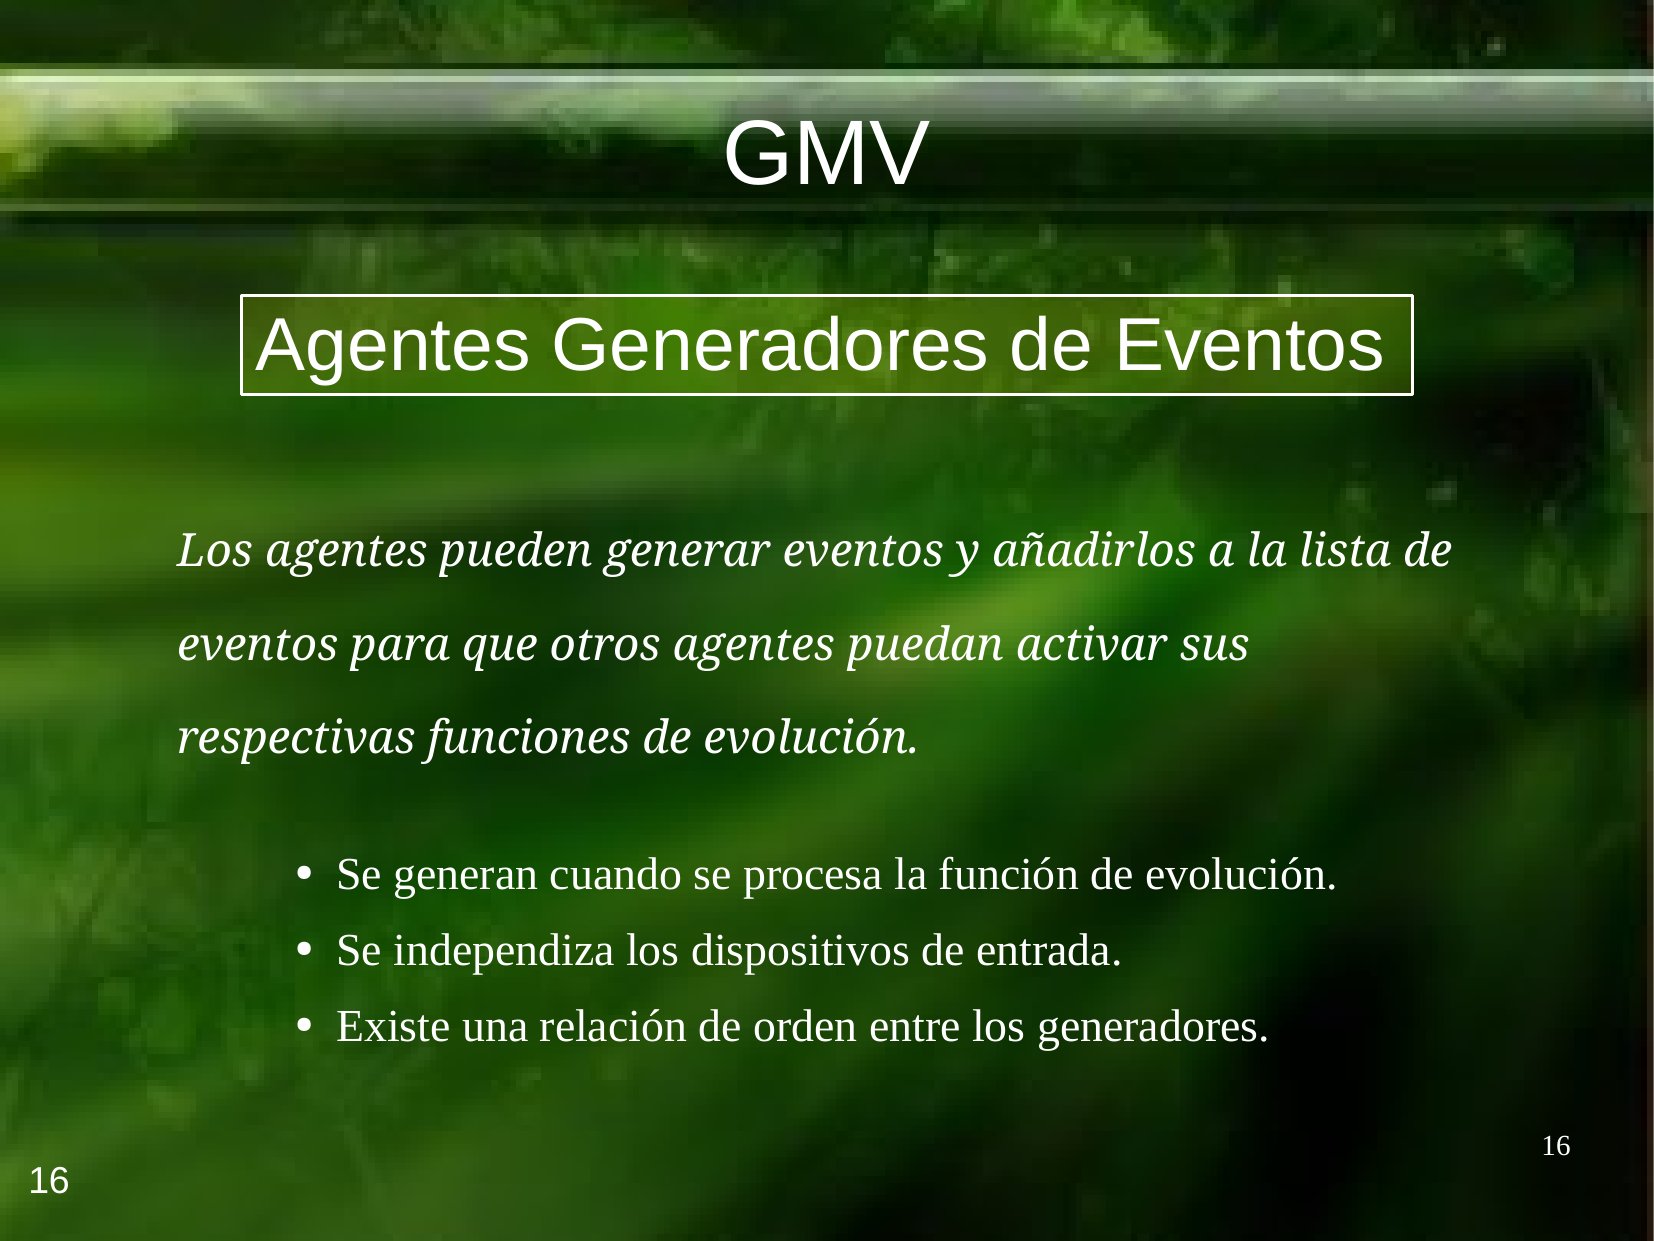

# GMV
Agentes Generadores de Eventos
Los agentes pueden generar eventos y añadirlos a la lista de eventos para que otros agentes puedan activar sus respectivas funciones de evolución.
 Se generan cuando se procesa la función de evolución.
 Se independiza los dispositivos de entrada.
 Existe una relación de orden entre los generadores.
16